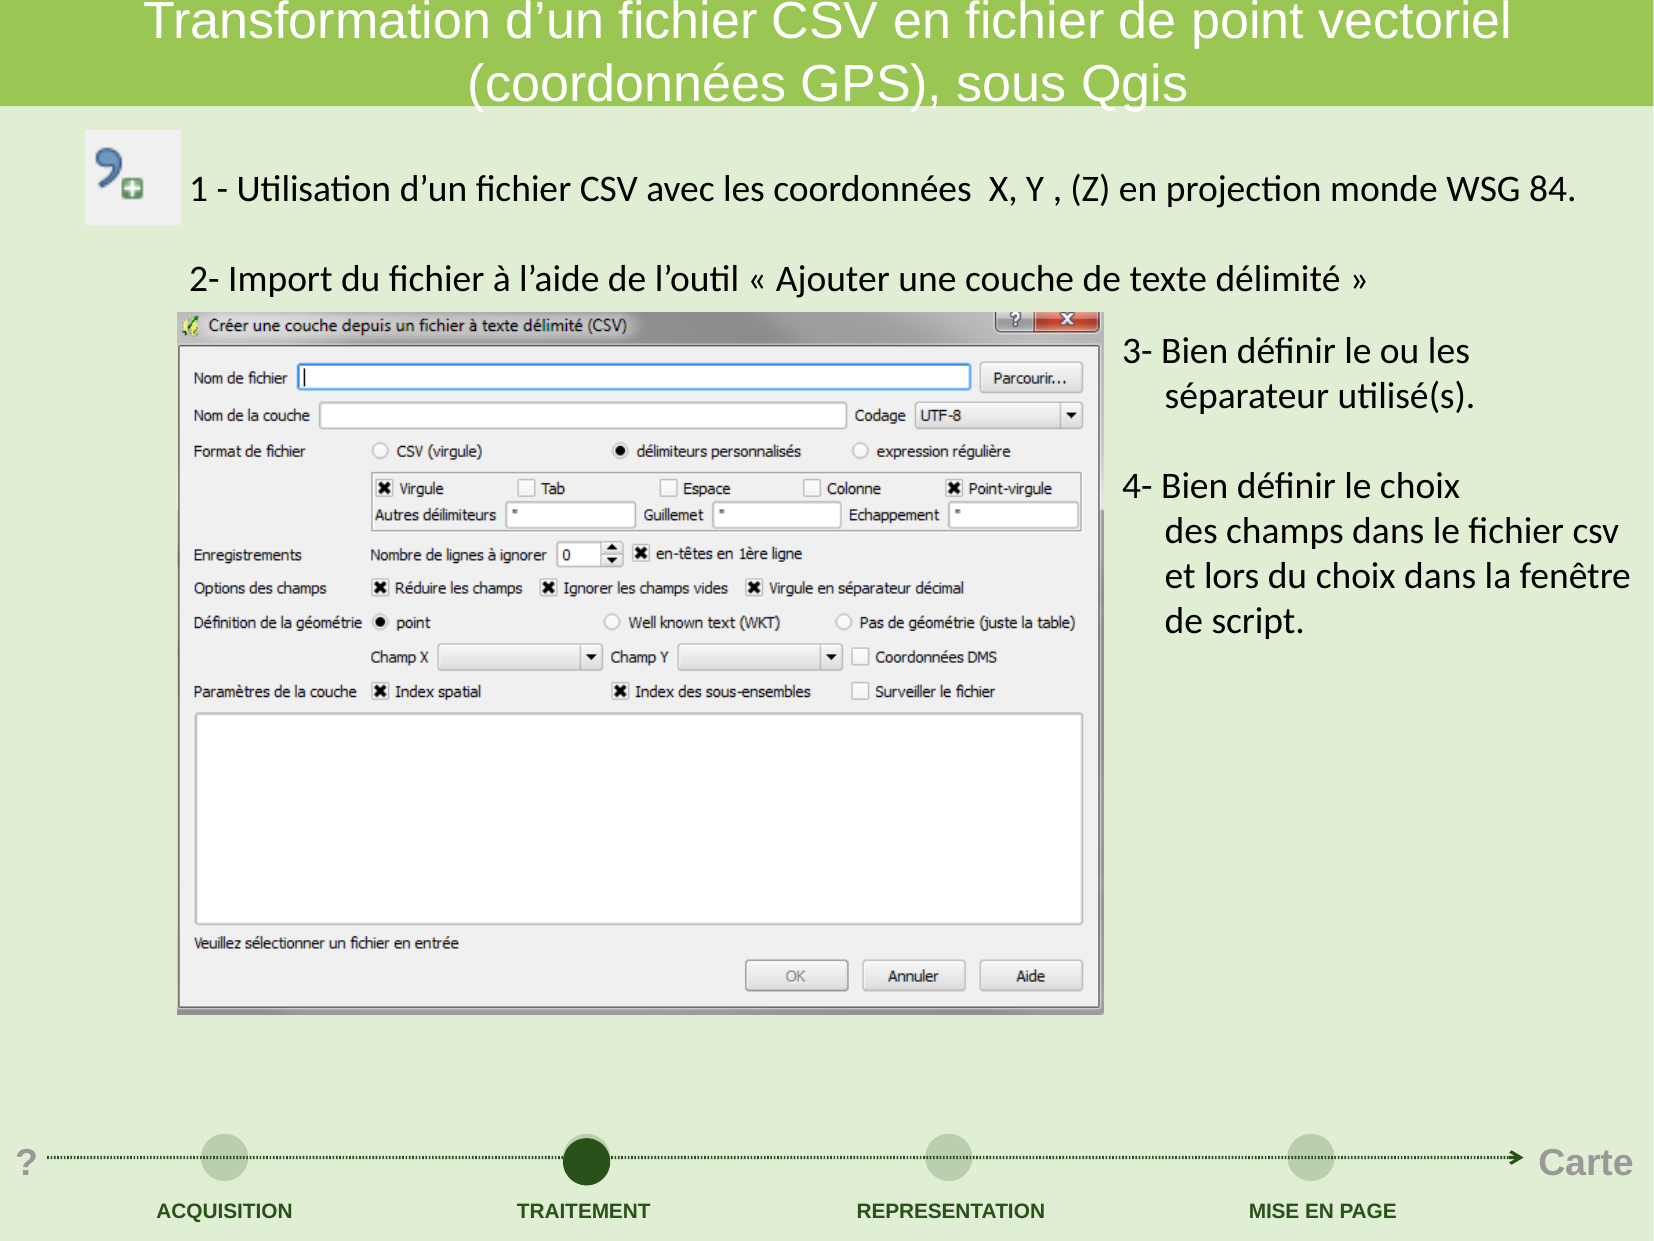

# Transformation d’un fichier CSV en fichier de point vectoriel (coordonnées GPS), sous Qgis
1 - Utilisation d’un fichier CSV avec les coordonnées X, Y , (Z) en projection monde WSG 84.
2- Import du fichier à l’aide de l’outil « Ajouter une couche de texte délimité »
3- Bien définir le ou les
 séparateur utilisé(s).
4- Bien définir le choix
 des champs dans le fichier csv
 et lors du choix dans la fenêtre
 de script.
?
Carte
ACQUISITION
TRAITEMENT
REPRESENTATION
MISE EN PAGE